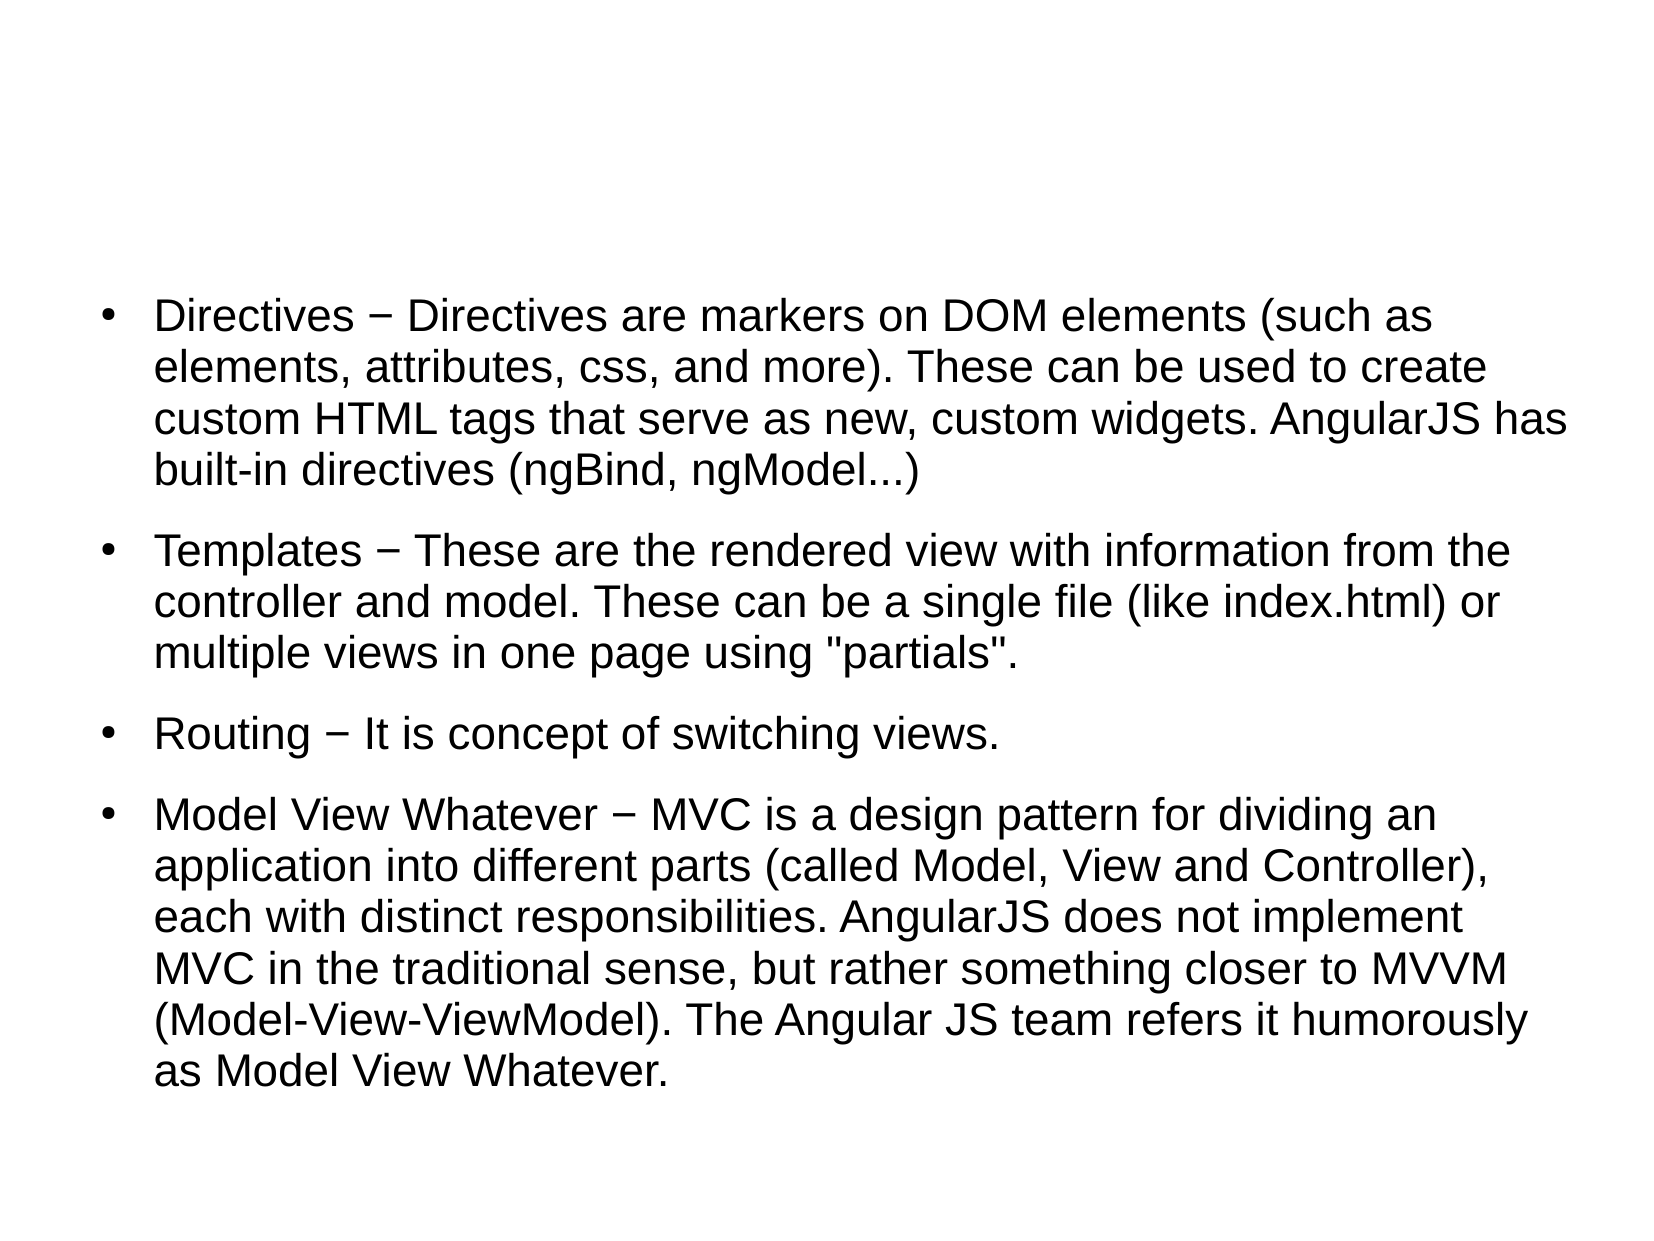

#
Directives − Directives are markers on DOM elements (such as elements, attributes, css, and more). These can be used to create custom HTML tags that serve as new, custom widgets. AngularJS has built-in directives (ngBind, ngModel...)
Templates − These are the rendered view with information from the controller and model. These can be a single file (like index.html) or multiple views in one page using "partials".
Routing − It is concept of switching views.
Model View Whatever − MVC is a design pattern for dividing an application into different parts (called Model, View and Controller), each with distinct responsibilities. AngularJS does not implement MVC in the traditional sense, but rather something closer to MVVM (Model-View-ViewModel). The Angular JS team refers it humorously as Model View Whatever.